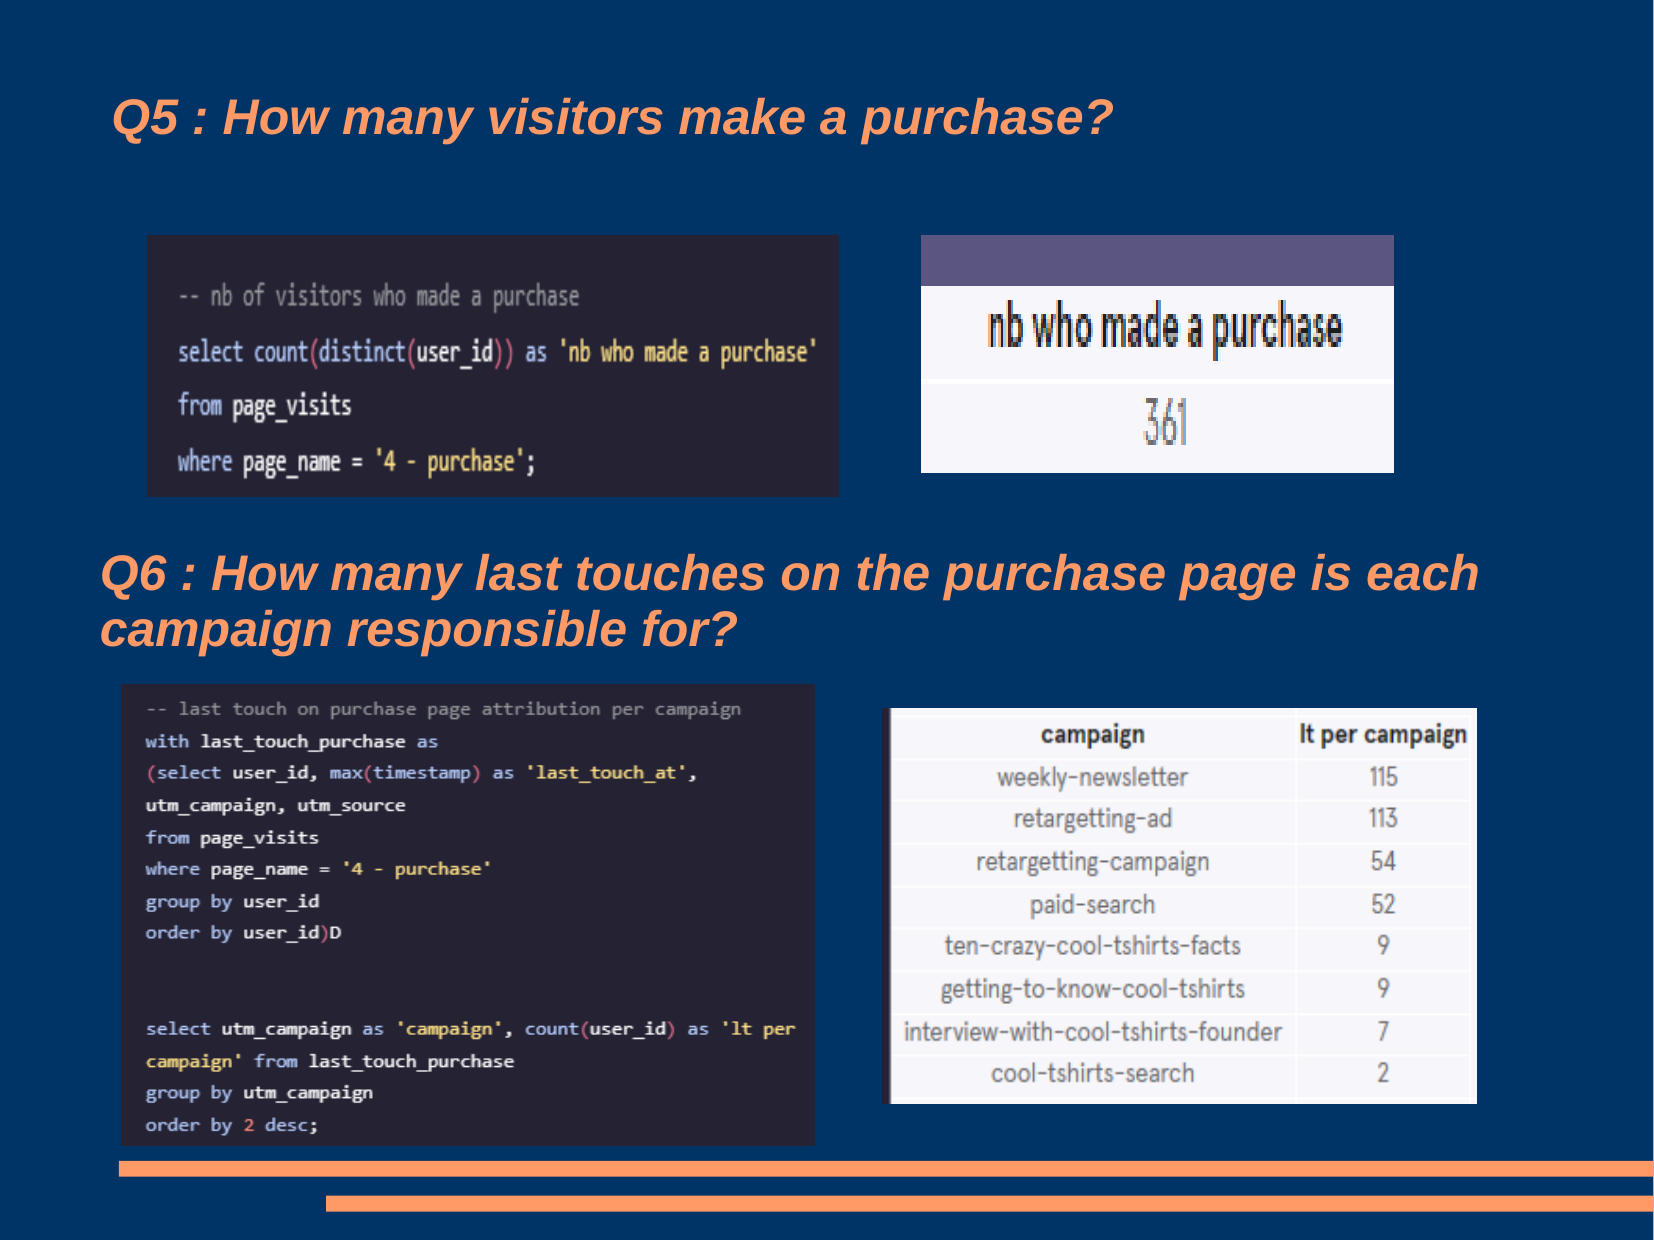

# Q5 : How many visitors make a purchase?
Q6 : How many last touches on the purchase page is each campaign responsible for?